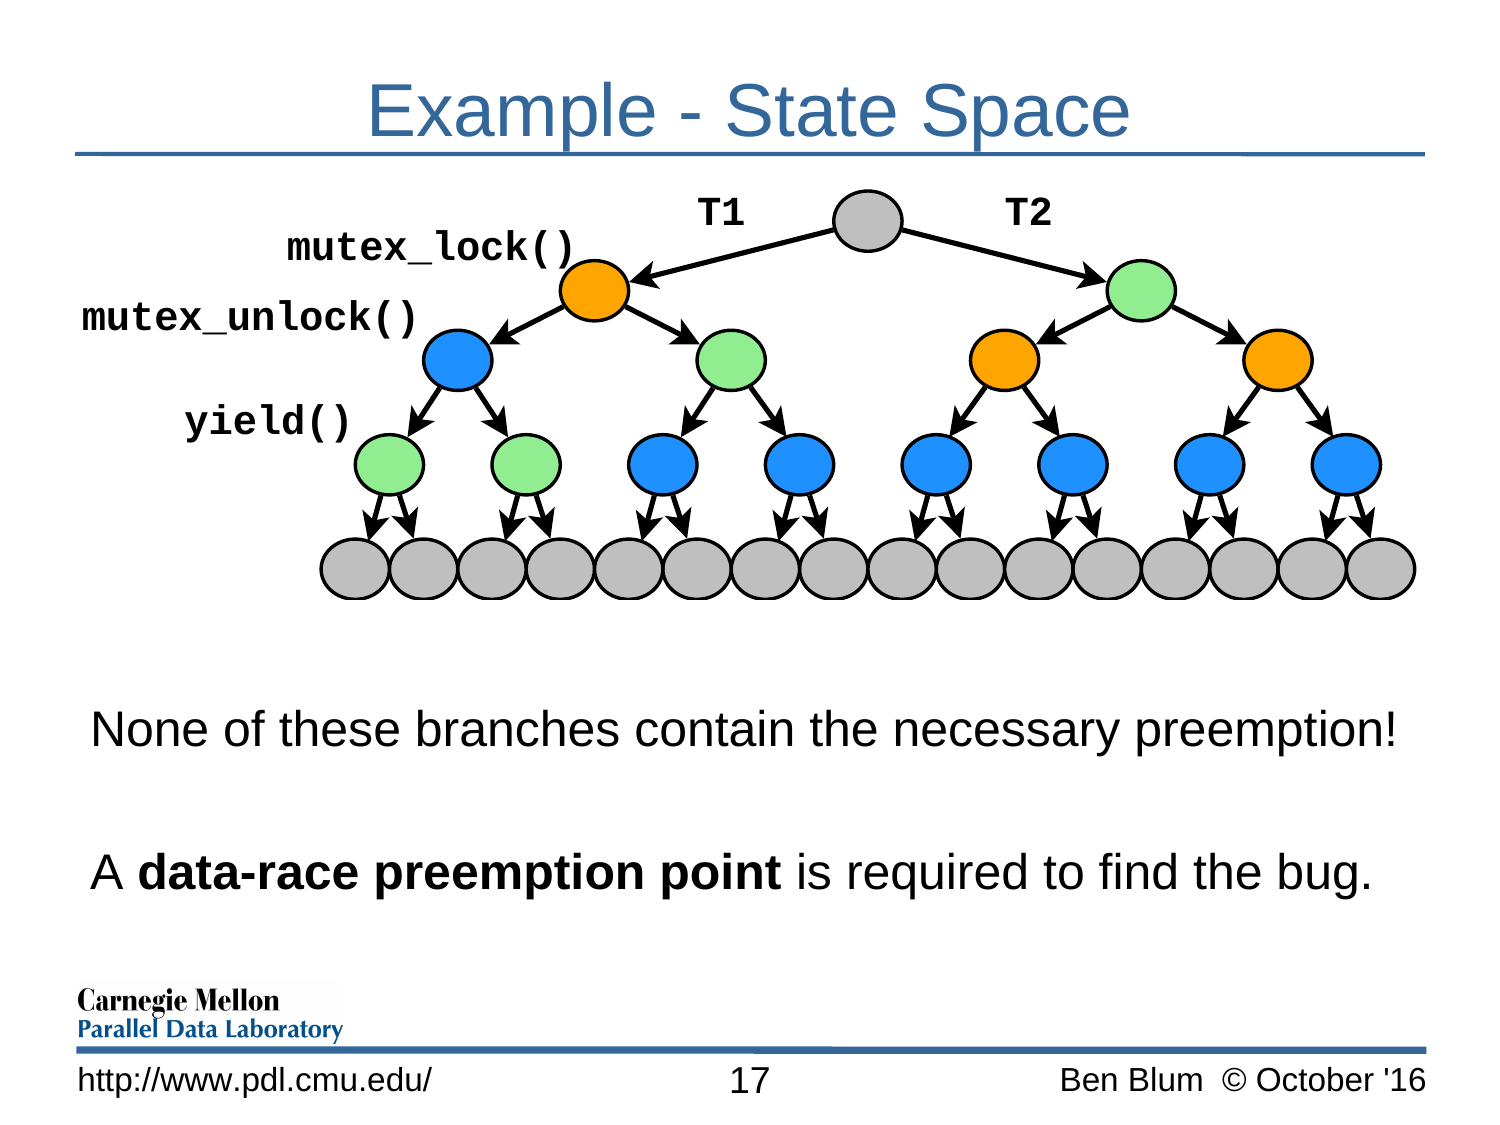

# Example - State Space
None of these branches contain the necessary preemption!
A data-race preemption point is required to find the bug.
17